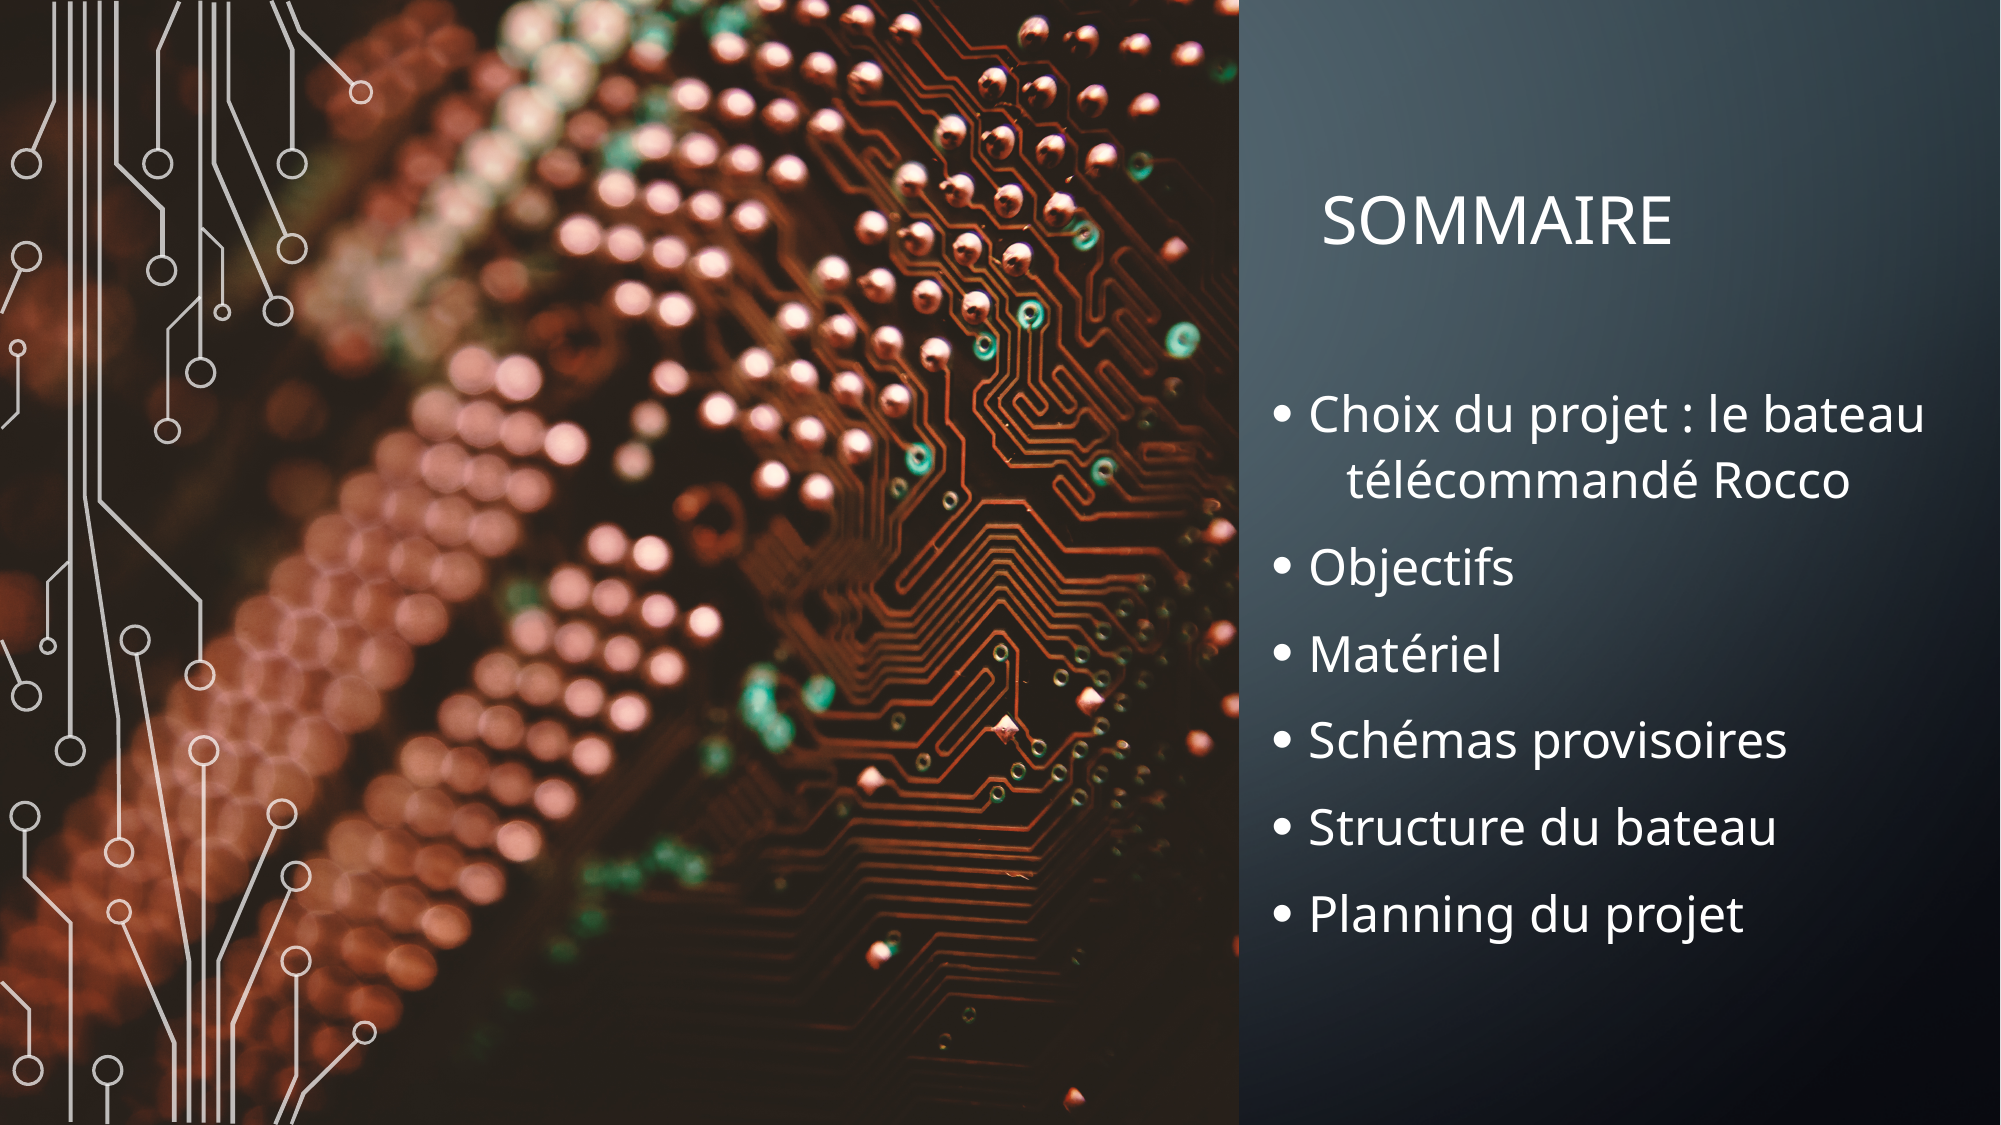

# Sommaire
Choix du projet : le bateau télécommandé Rocco
Objectifs
Matériel
Schémas provisoires
Structure du bateau
Planning du projet